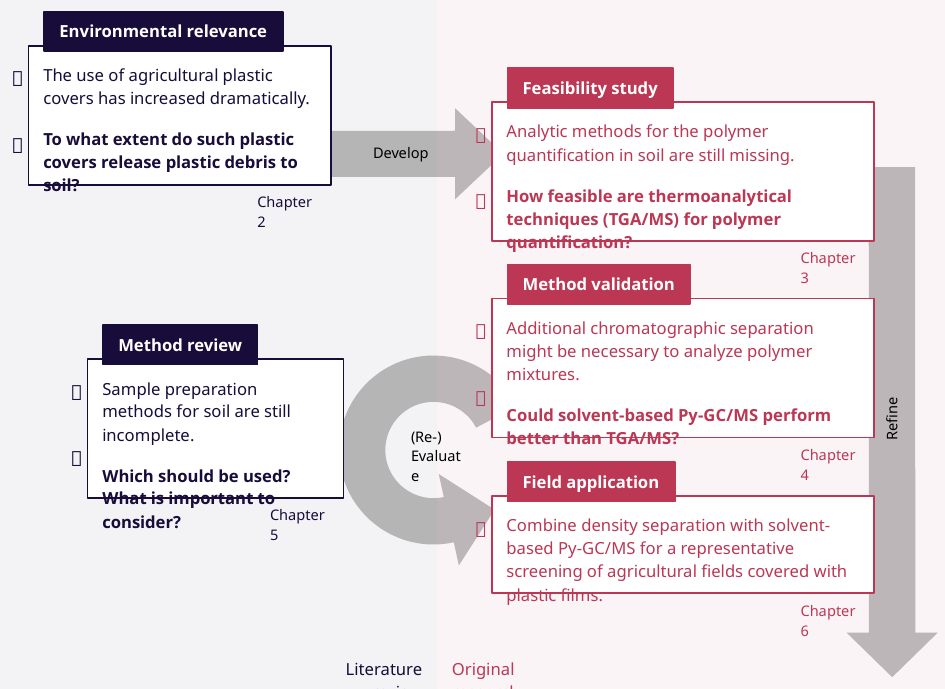

Environmental relevance
The use of agricultural plastic covers has increased dramatically.
To what extent do such plastic covers release plastic debris to soil?


Chapter 2
Feasibility study
Analytic methods for the polymer quantification in soil are still missing.
How feasible are thermoanalytical techniques (TGA/MS) for polymer quantification?


Chapter 3
Develop
Method validation
Additional chromatographic separation might be necessary to analyze polymer mixtures.
Could solvent-based Py-GC/MS perform better than TGA/MS?


Chapter 4
Method review
Sample preparation methods for soil are still incomplete.
Which should be used? What is important to consider?


Chapter 5
Refine
(Re-)
Evaluate
Field application
Combine density separation with solvent-based Py-GC/MS for a representative screening of agricultural fields covered with plastic films.

Chapter 6
Literature review
Original research